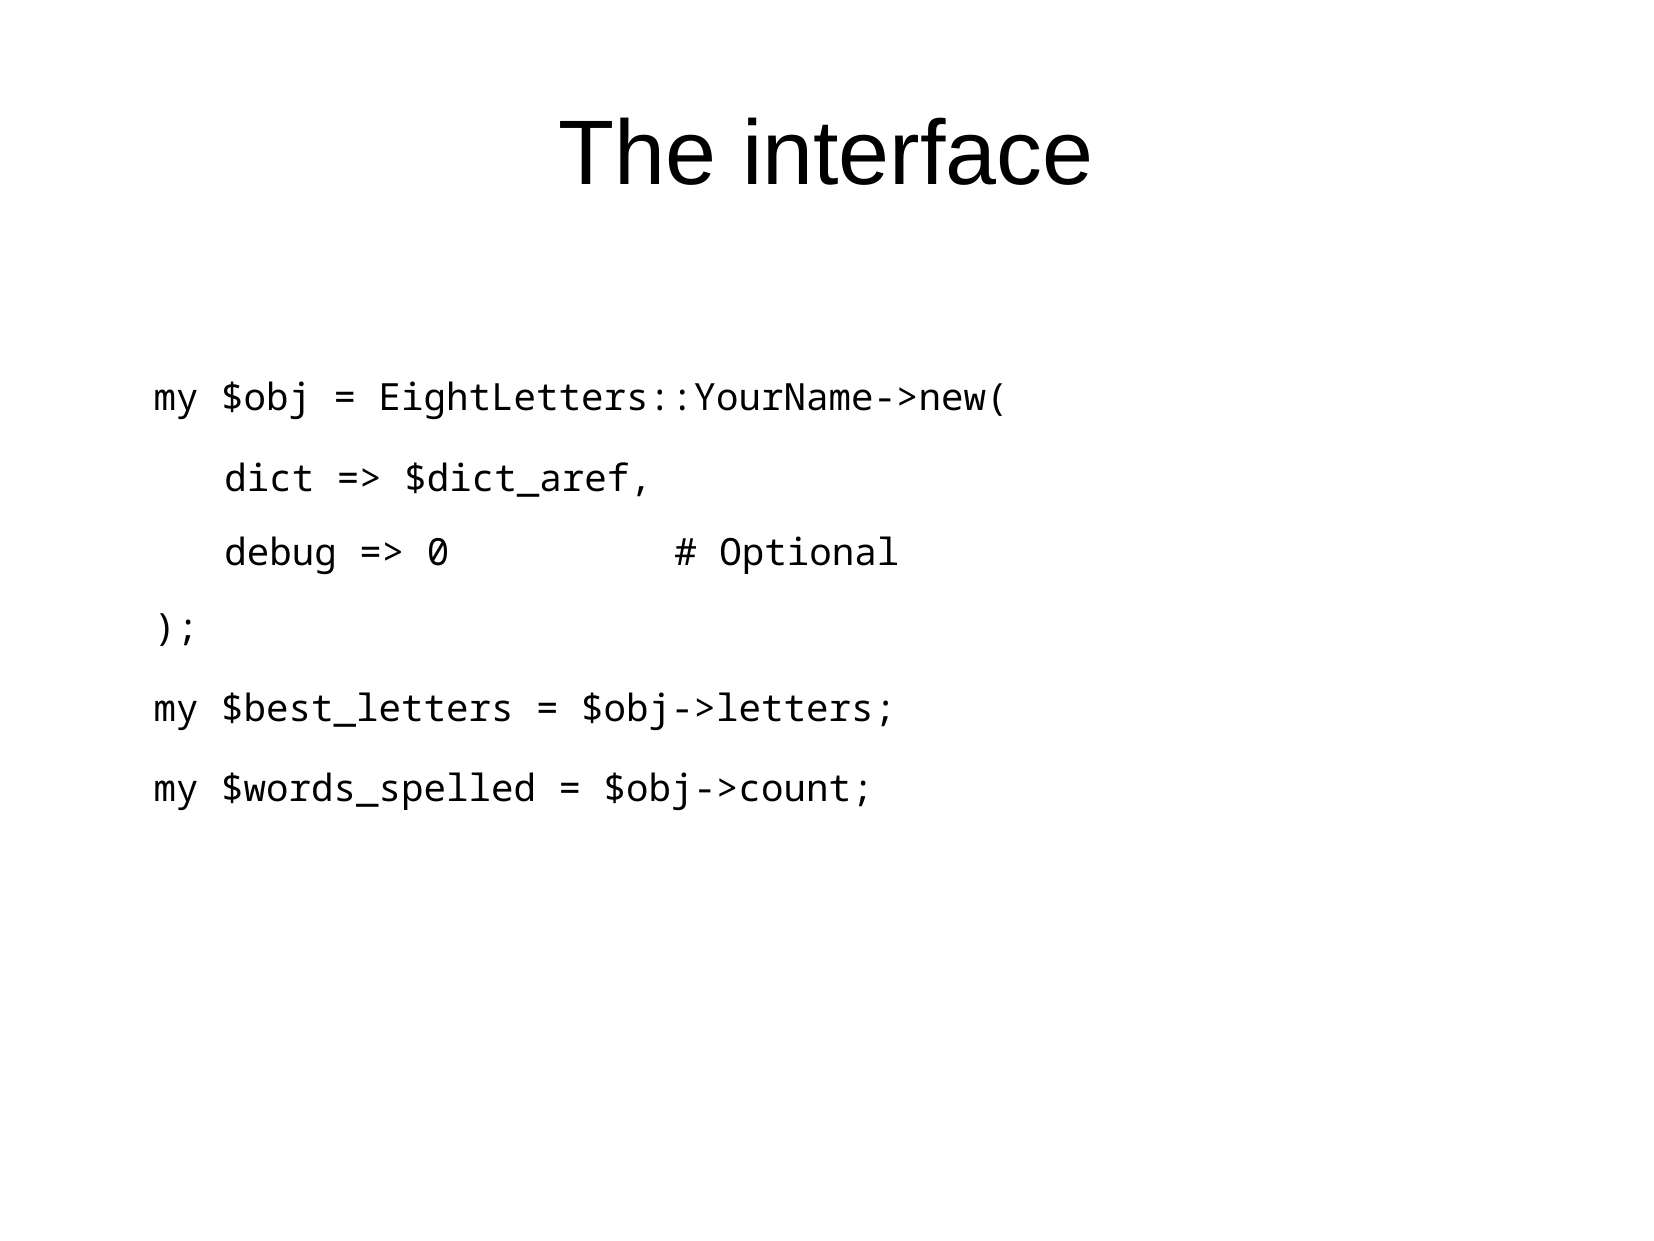

# The interface
my $obj = EightLetters::YourName->new(
dict => $dict_aref,
debug => 0 # Optional
);
my $best_letters = $obj->letters;
my $words_spelled = $obj->count;